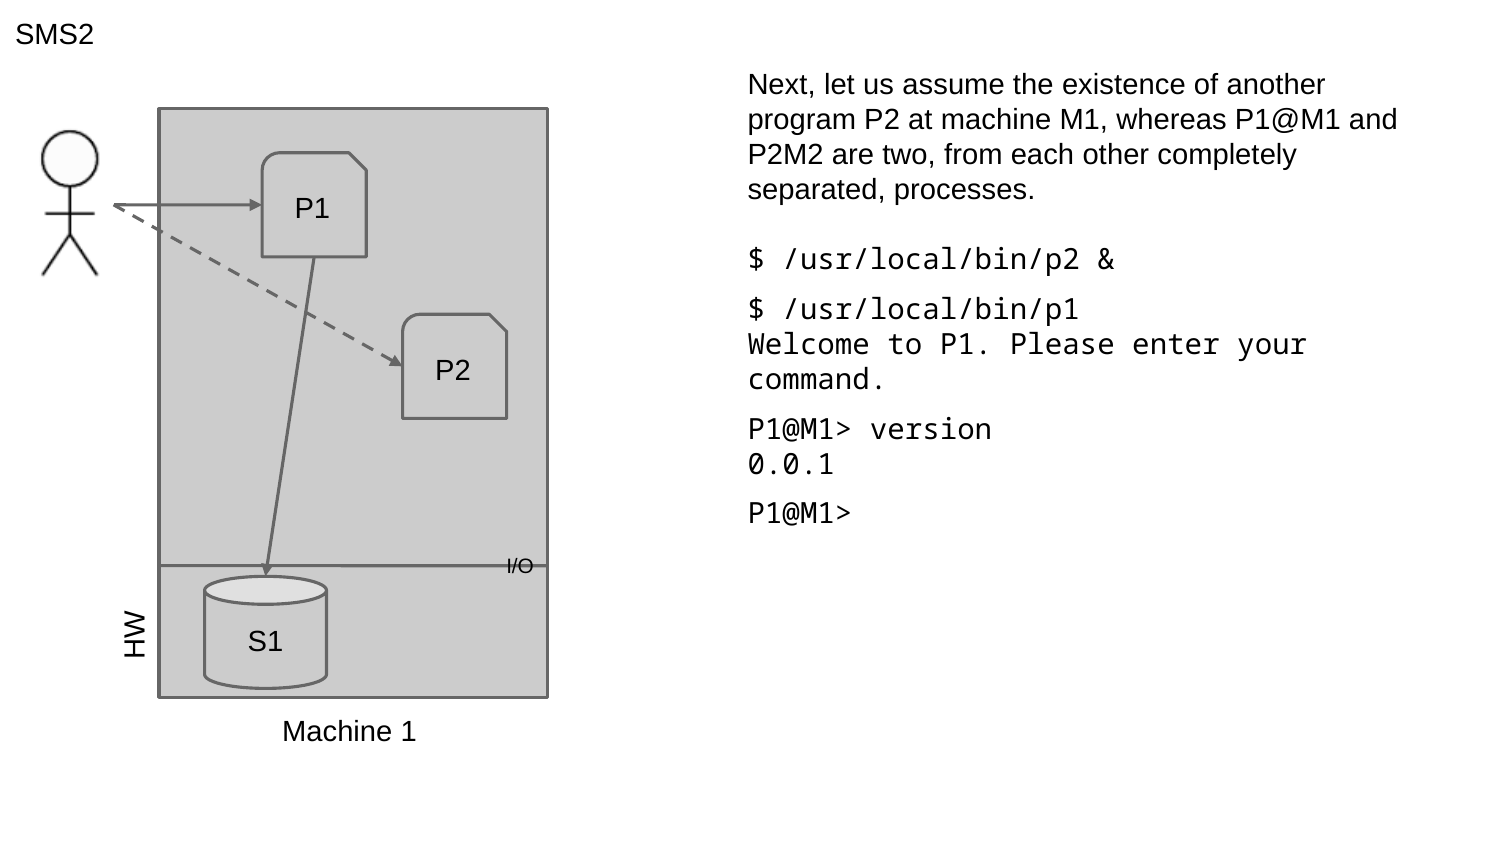

SMS2
Next, let us assume the existence of another program P2 at machine M1, whereas P1@M1 and P2M2 are two, from each other completely separated, processes.
$ /usr/local/bin/p2 &
$ /usr/local/bin/p1
Welcome to P1. Please enter your command.
P1@M1> version
0.0.1
P1@M1>
Machine 1
P1
P2
I/O
S1
HW